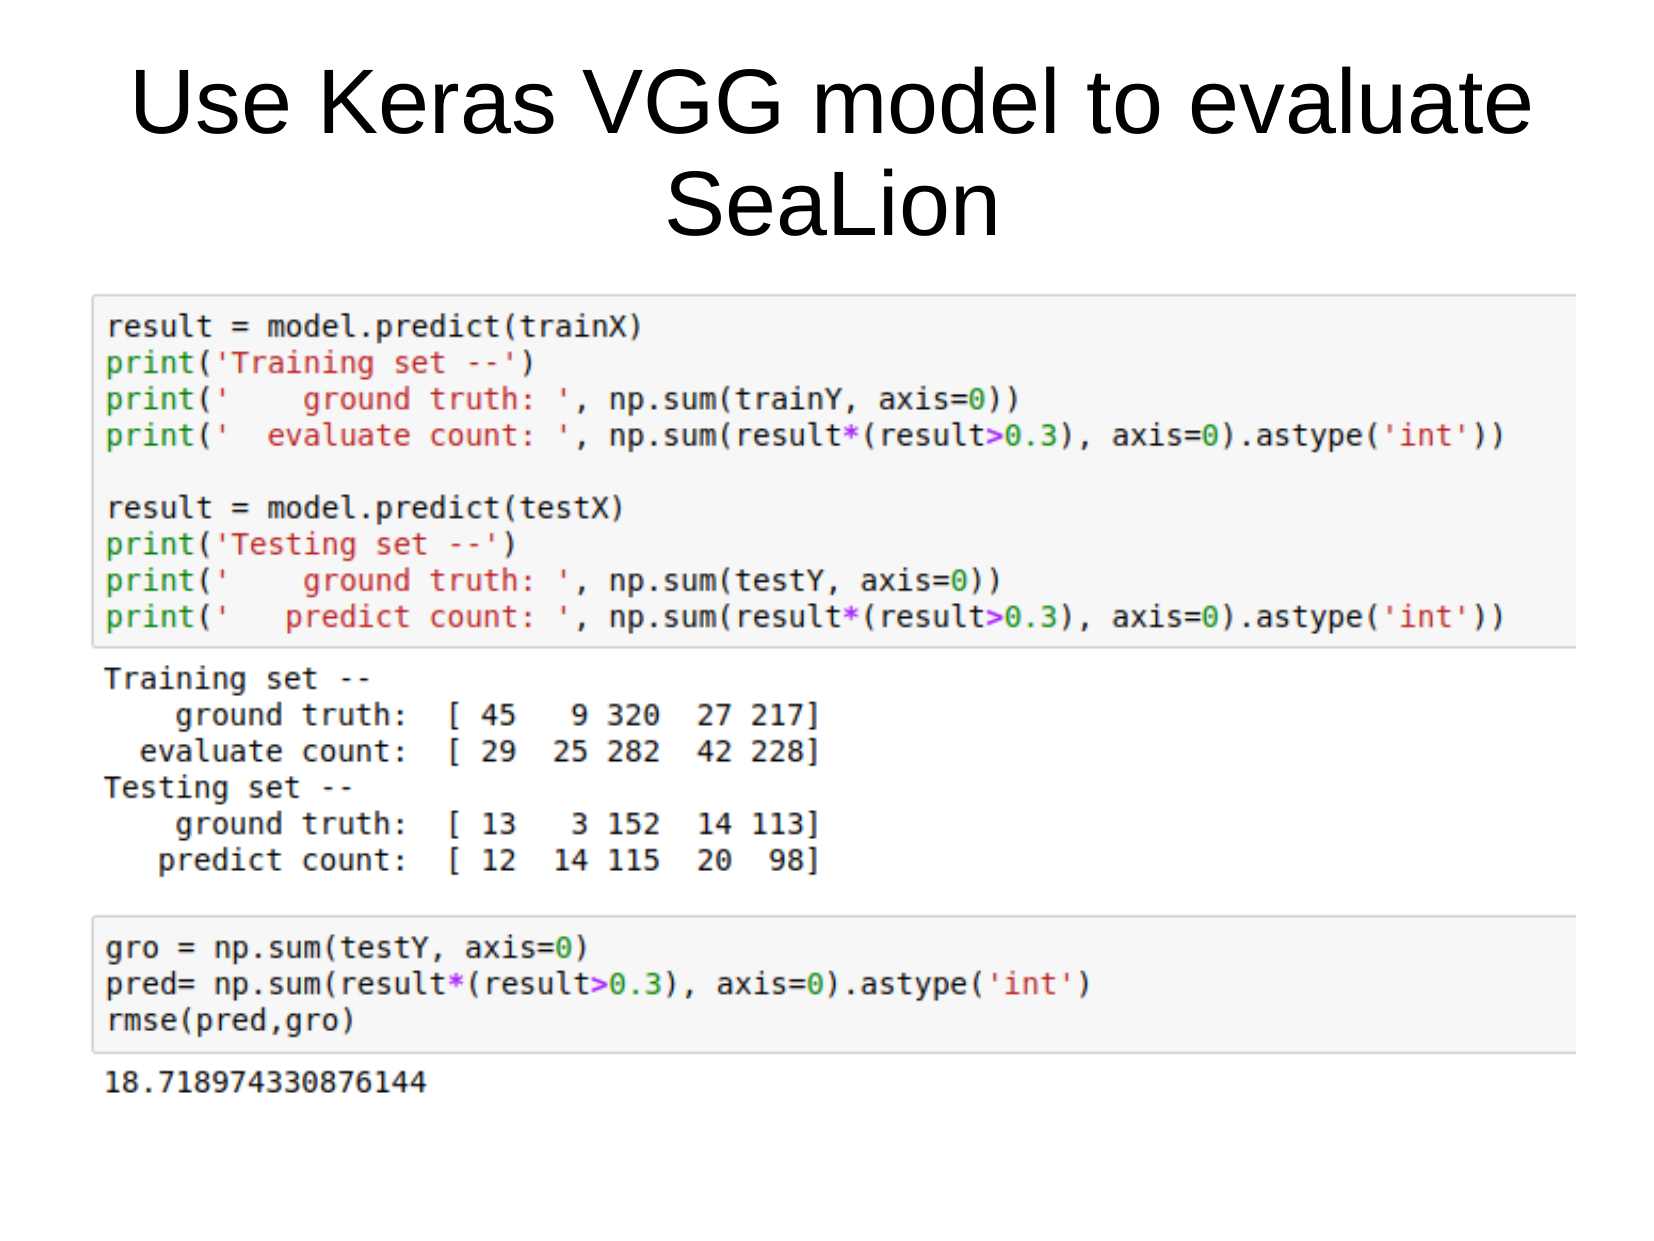

# Use Keras VGG model to evaluate SeaLion